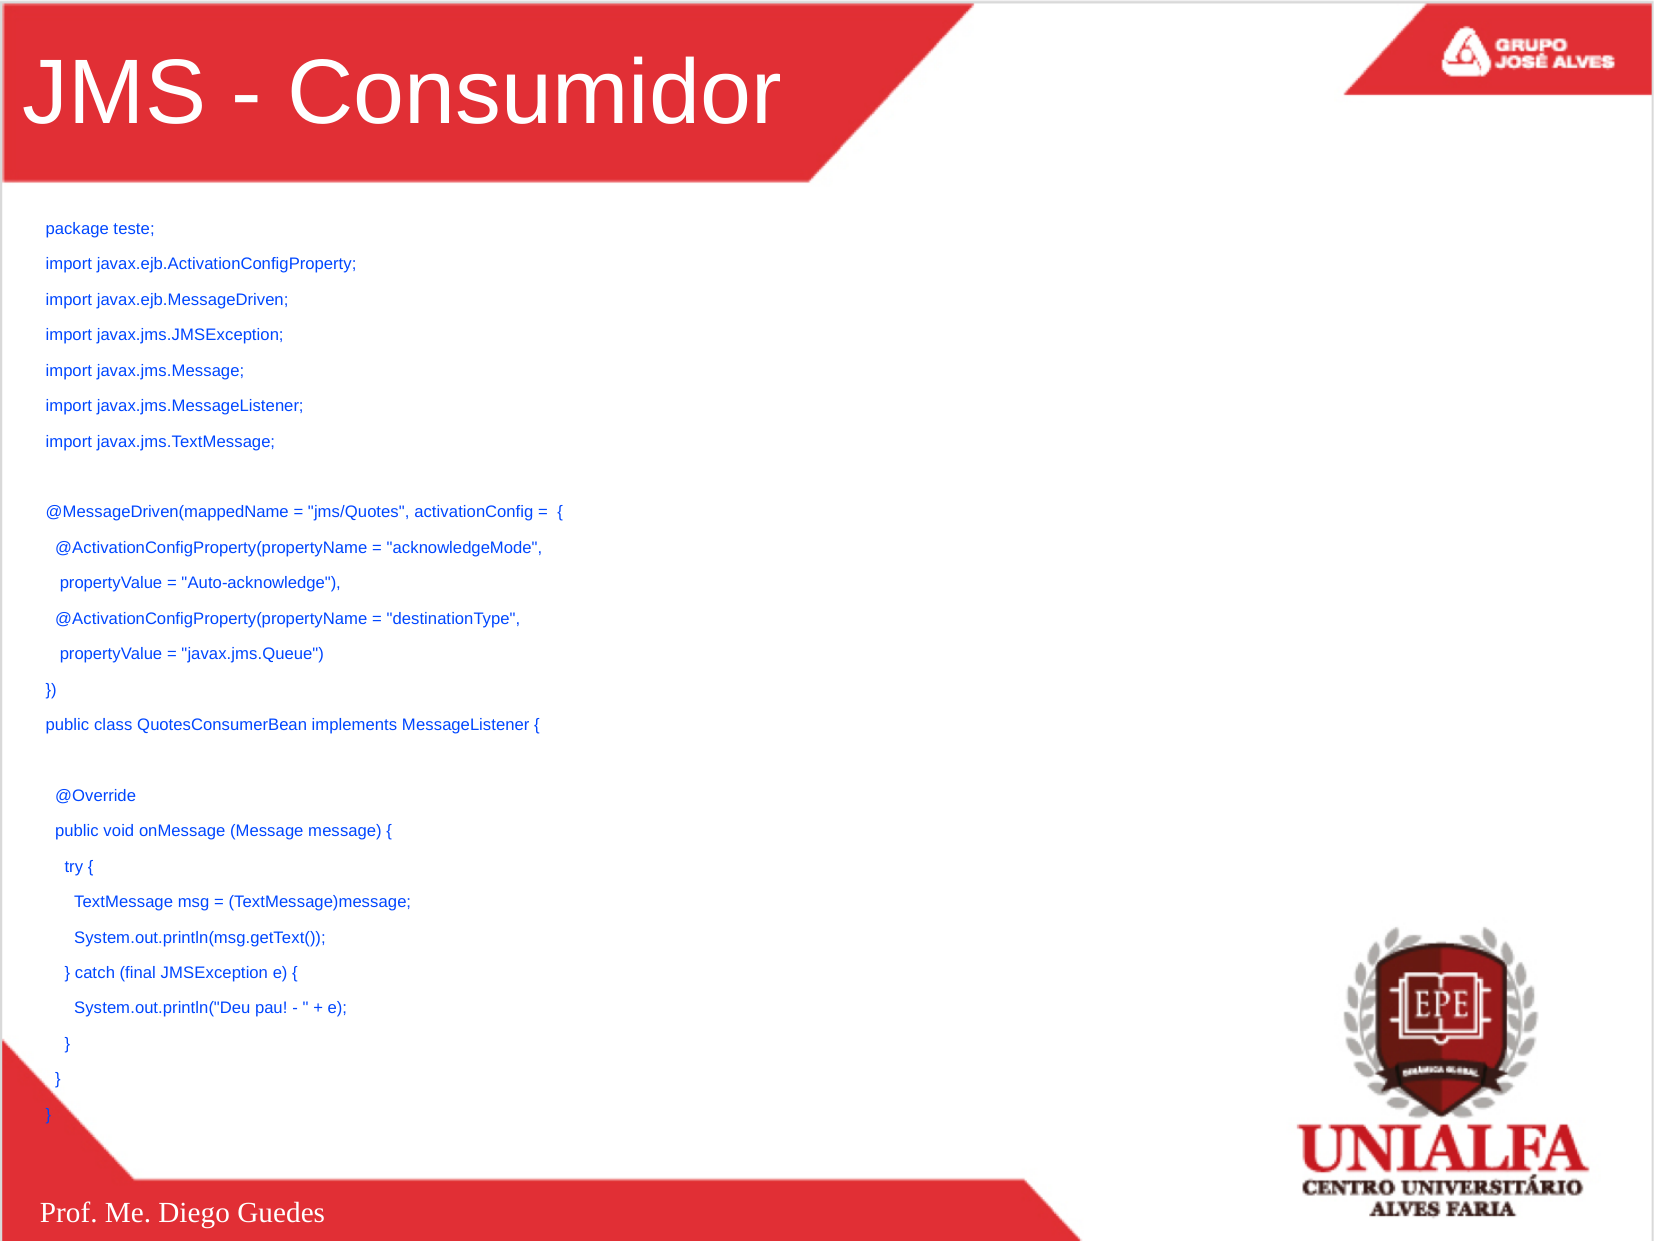

# JMS - Consumidor
package teste;
import javax.ejb.ActivationConfigProperty;
import javax.ejb.MessageDriven;
import javax.jms.JMSException;
import javax.jms.Message;
import javax.jms.MessageListener;
import javax.jms.TextMessage;
@MessageDriven(mappedName = "jms/Quotes", activationConfig = {
 @ActivationConfigProperty(propertyName = "acknowledgeMode",
 propertyValue = "Auto-acknowledge"),
 @ActivationConfigProperty(propertyName = "destinationType",
 propertyValue = "javax.jms.Queue")
})
public class QuotesConsumerBean implements MessageListener {
 @Override
 public void onMessage (Message message) {
 try {
 TextMessage msg = (TextMessage)message;
 System.out.println(msg.getText());
 } catch (final JMSException e) {
 System.out.println("Deu pau! - " + e);
 }
 }
}